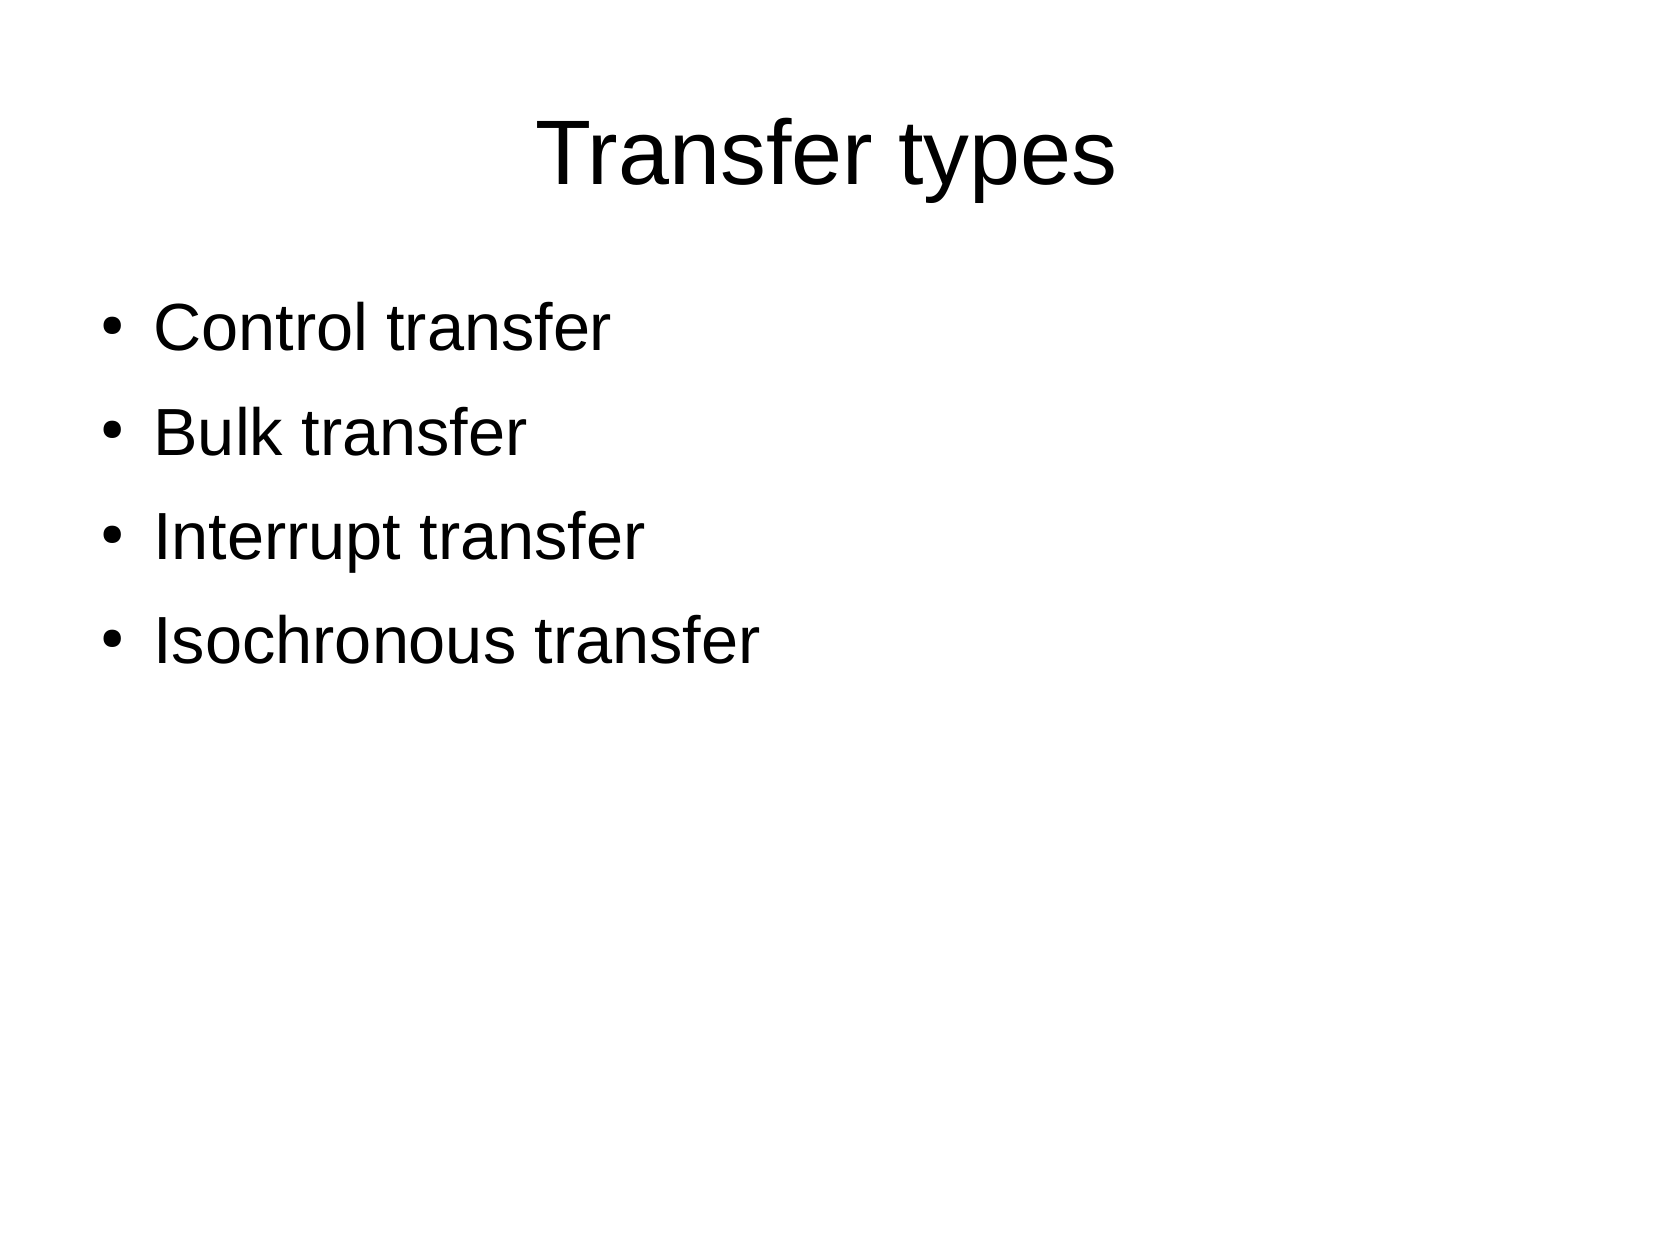

# Transfer types
Control transfer
Bulk transfer
Interrupt transfer
Isochronous transfer